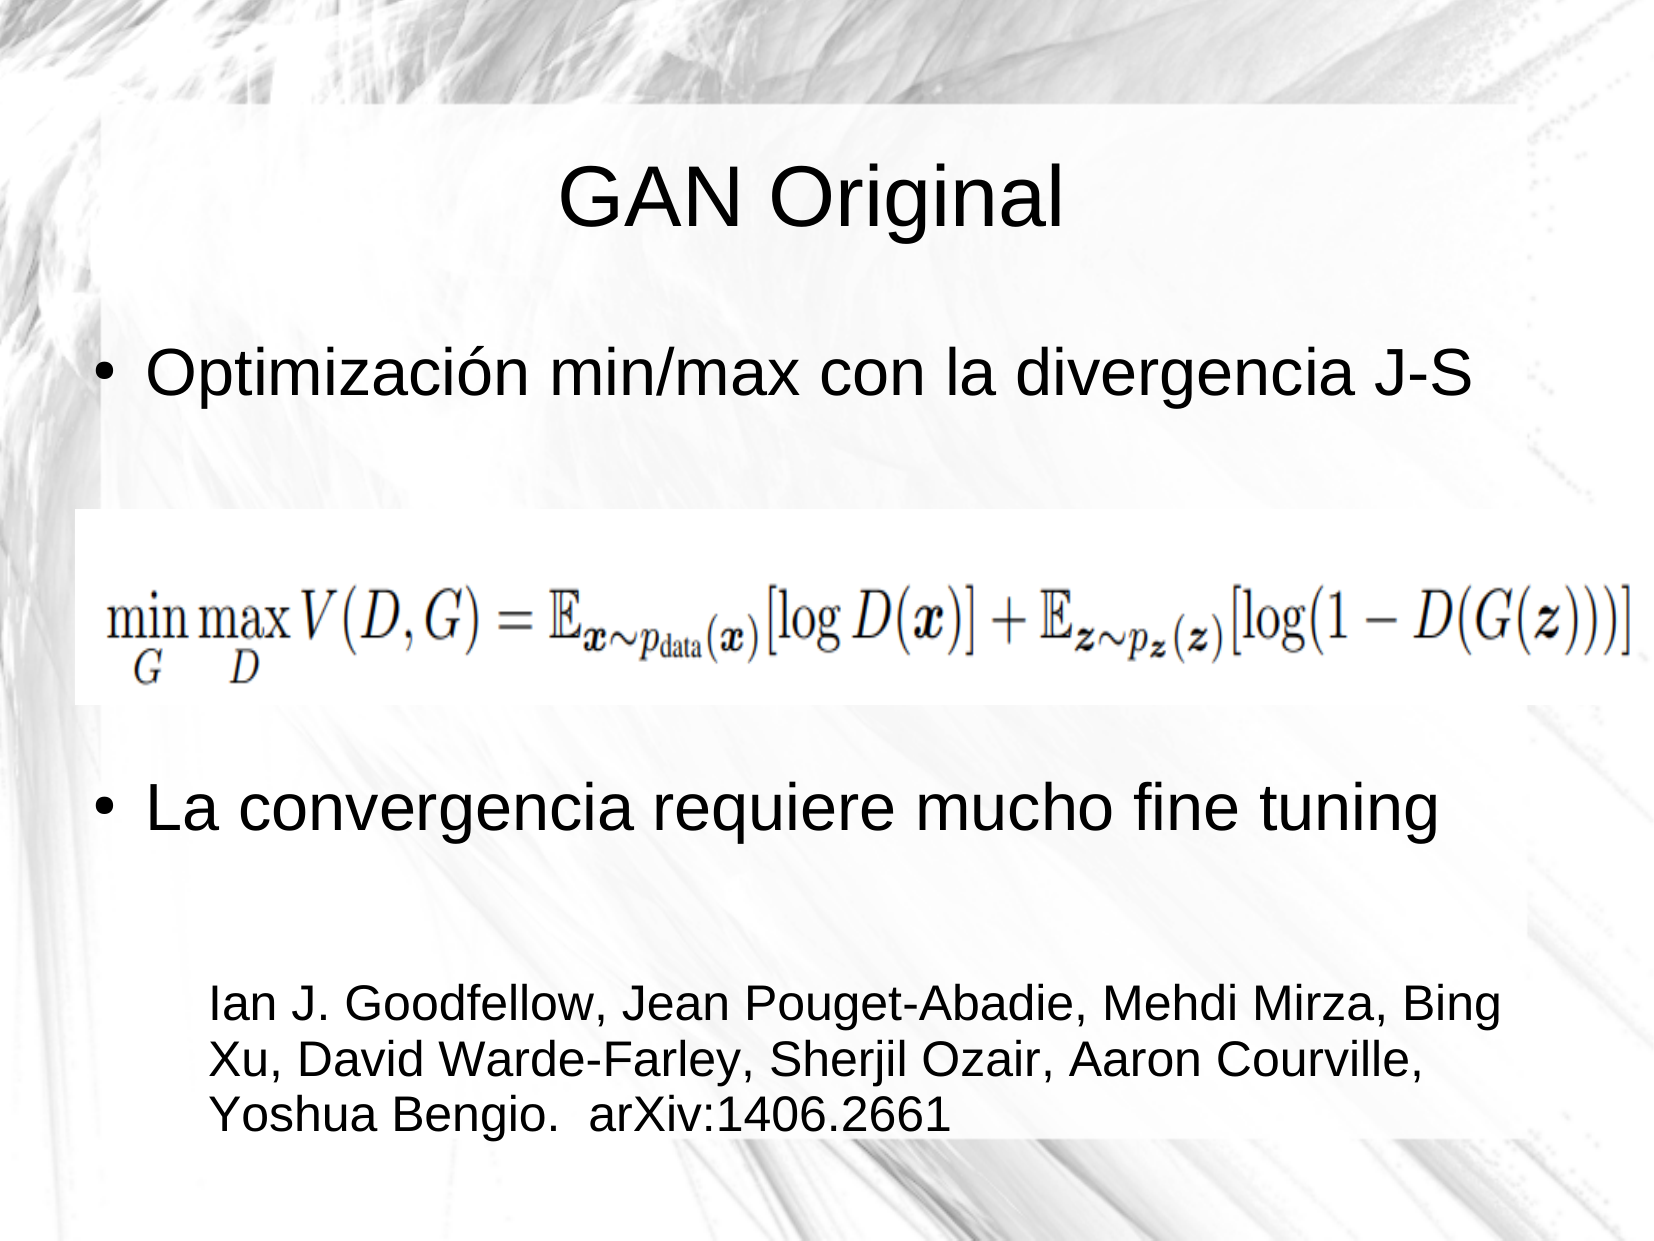

# GAN Original
Optimización min/max con la divergencia J-S
La convergencia requiere mucho fine tuning
Ian J. Goodfellow, Jean Pouget-Abadie, Mehdi Mirza, Bing Xu, David Warde-Farley, Sherjil Ozair, Aaron Courville, Yoshua Bengio. arXiv:1406.2661